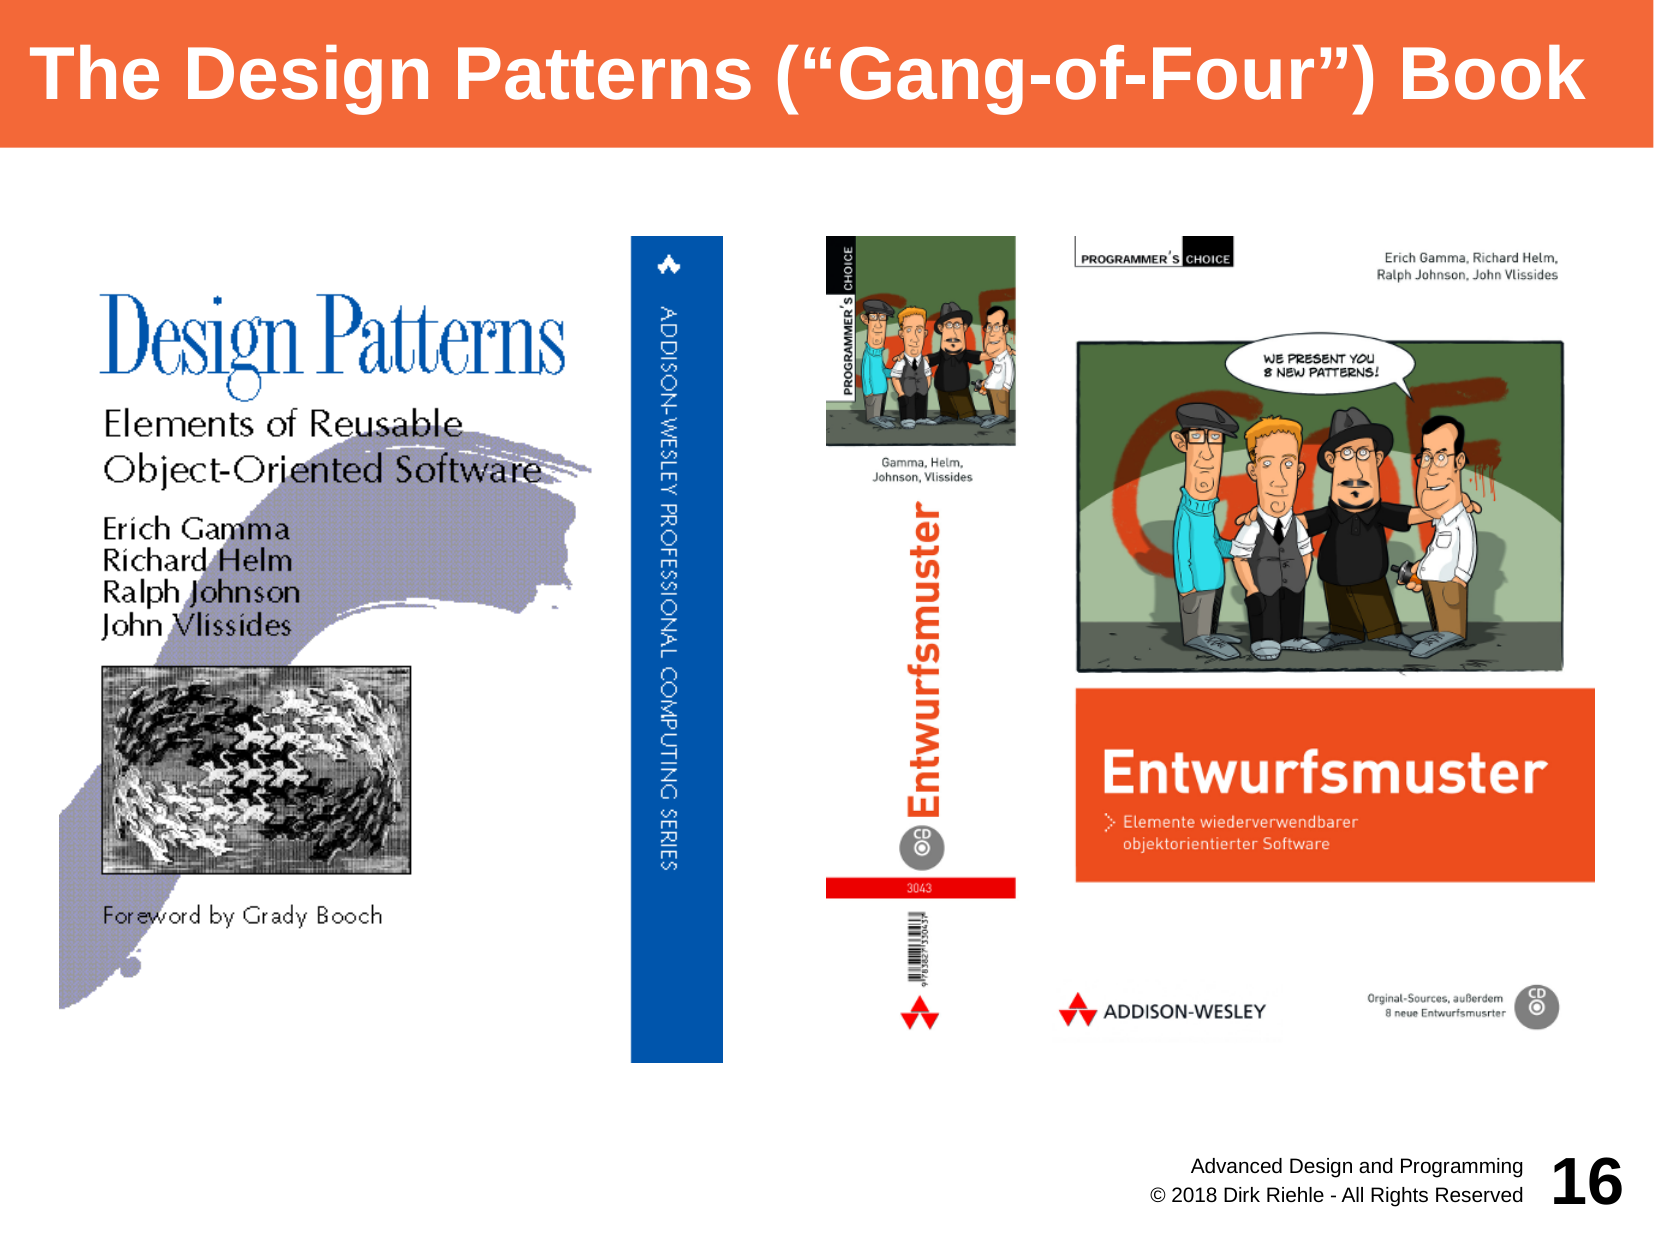

# The Design Patterns (“Gang-of-Four”) Book
Advanced Design and Programming
16
© 2018 Dirk Riehle - All Rights Reserved